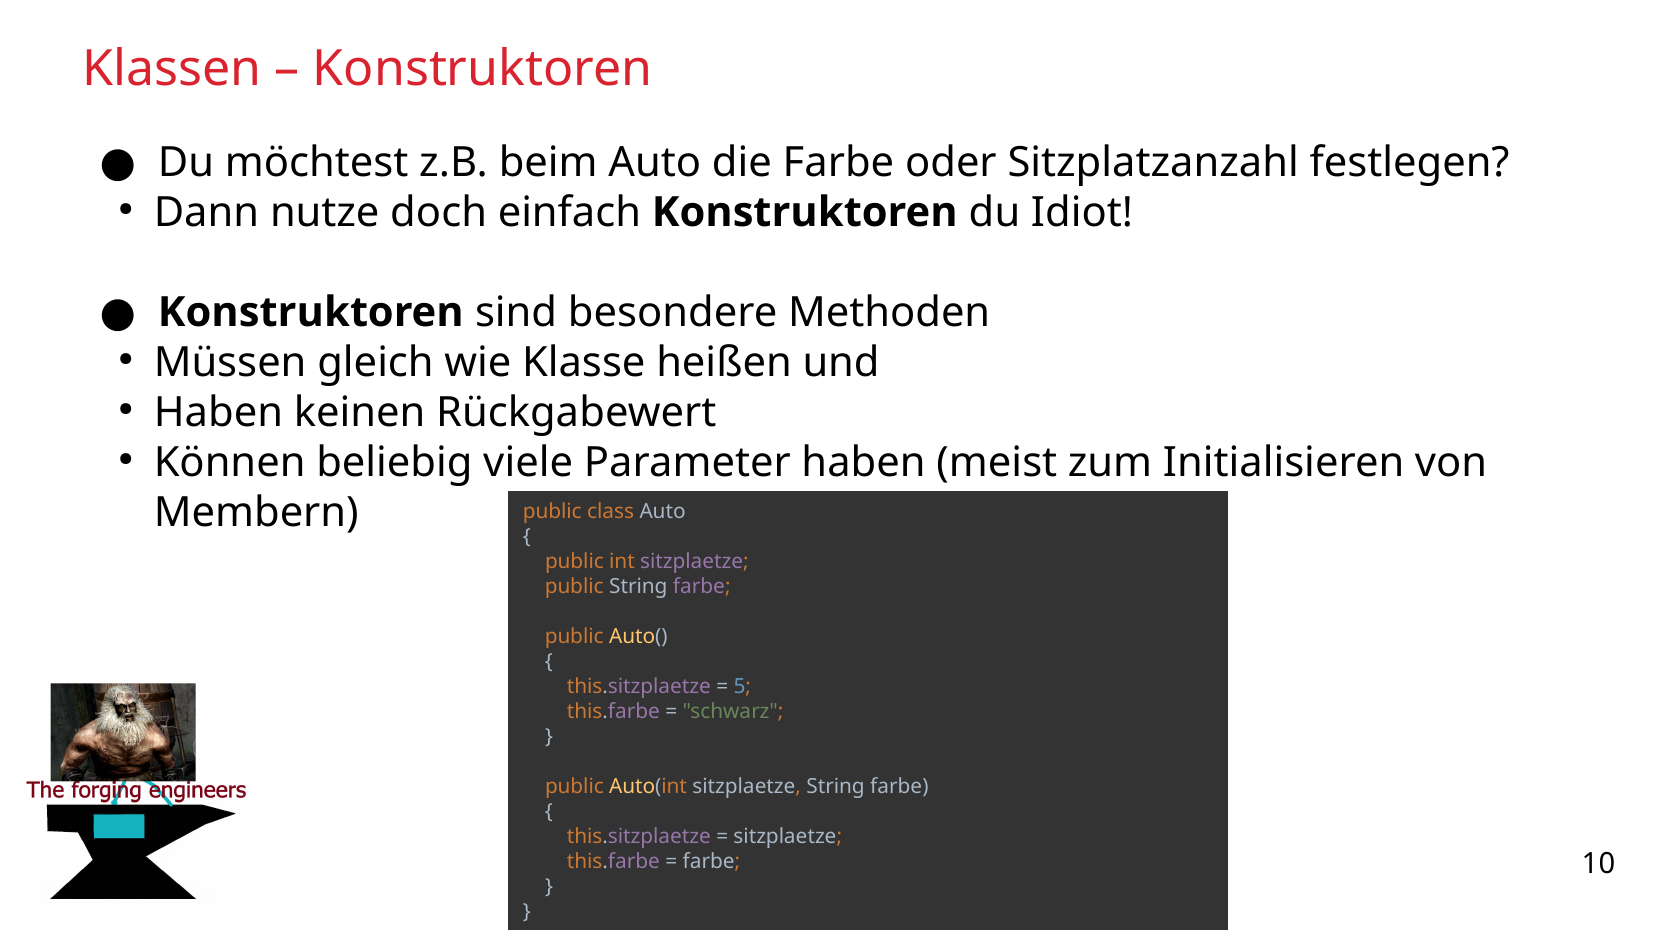

# Klassen – Konstruktoren
Du möchtest z.B. beim Auto die Farbe oder Sitzplatzanzahl festlegen?
Dann nutze doch einfach Konstruktoren du Idiot!
Konstruktoren sind besondere Methoden
Müssen gleich wie Klasse heißen und
Haben keinen Rückgabewert
Können beliebig viele Parameter haben (meist zum Initialisieren von Membern)
public class Auto
{
 public int sitzplaetze;
 public String farbe;
 public Auto()
 {
 this.sitzplaetze = 5;
 this.farbe = "schwarz";
 }
 public Auto(int sitzplaetze, String farbe)
 {
 this.sitzplaetze = sitzplaetze;
 this.farbe = farbe;
 }
}